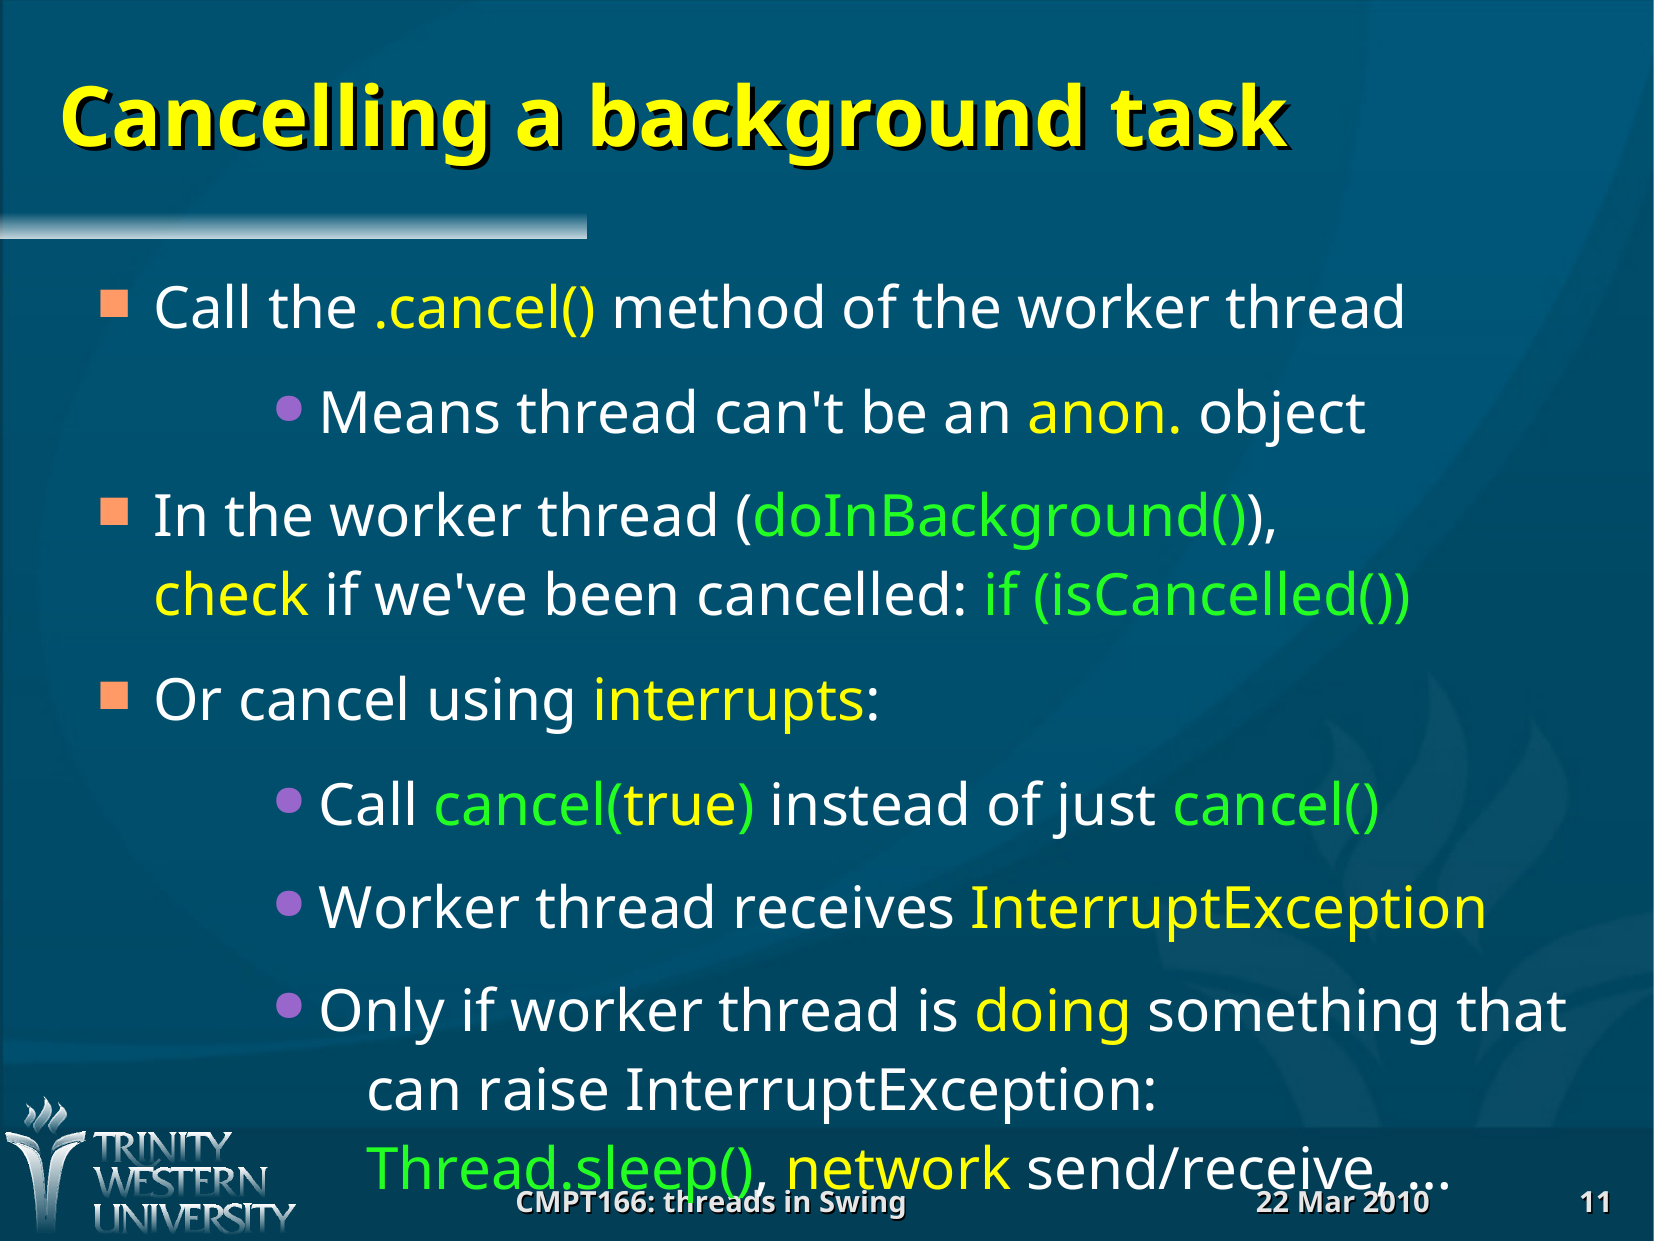

# Cancelling a background task
Call the .cancel() method of the worker thread
Means thread can't be an anon. object
In the worker thread (doInBackground()),
check if we've been cancelled: if (isCancelled())
Or cancel using interrupts:
Call cancel(true) instead of just cancel()
Worker thread receives InterruptException
Only if worker thread is doing something that can raise InterruptException: Thread.sleep(), network send/receive, …
CMPT166: threads in Swing
22 Mar 2010
11